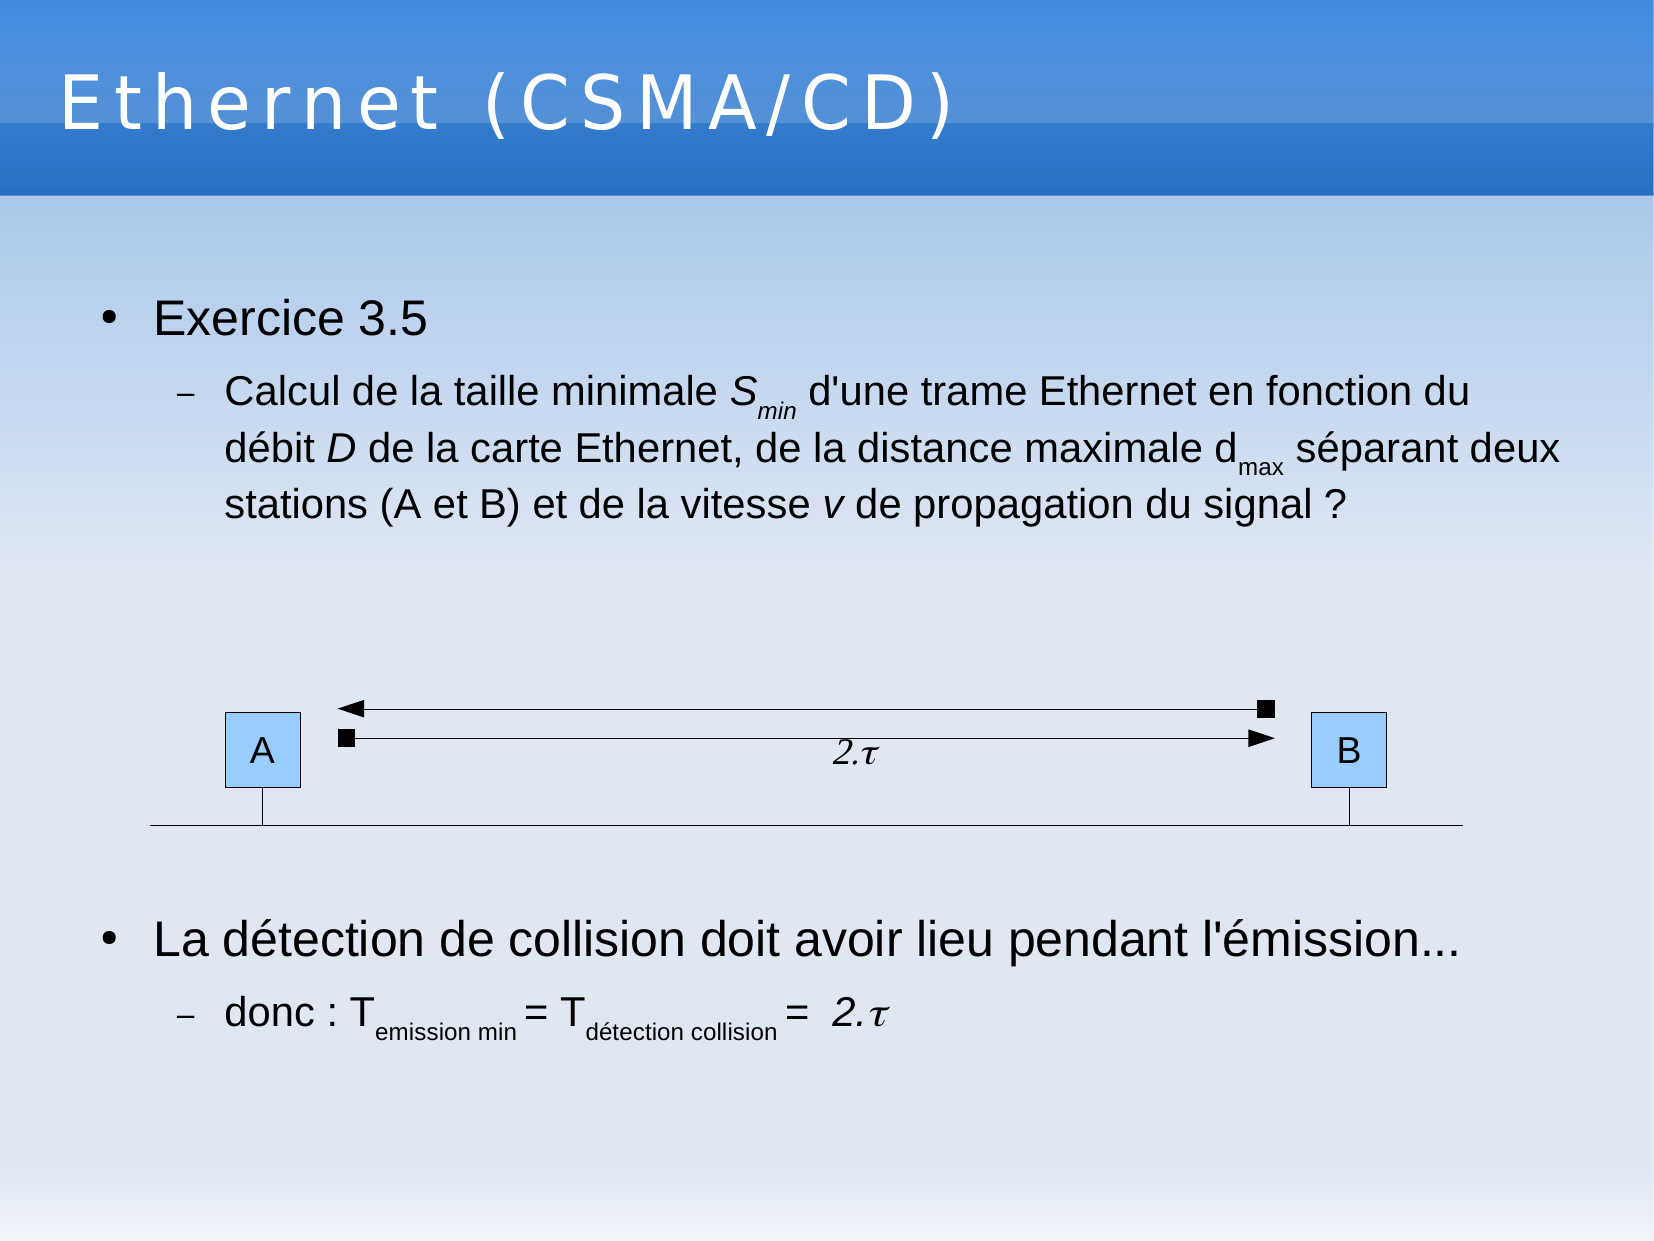

# Ethernet (CSMA/CD)
Exercice 3.5
Calcul de la taille minimale Smin d'une trame Ethernet en fonction du débit D de la carte Ethernet, de la distance maximale dmax séparant deux stations (A et B) et de la vitesse v de propagation du signal ?
La détection de collision doit avoir lieu pendant l'émission...
donc : Temission min = Tdétection collision = 2.
A
B
2.